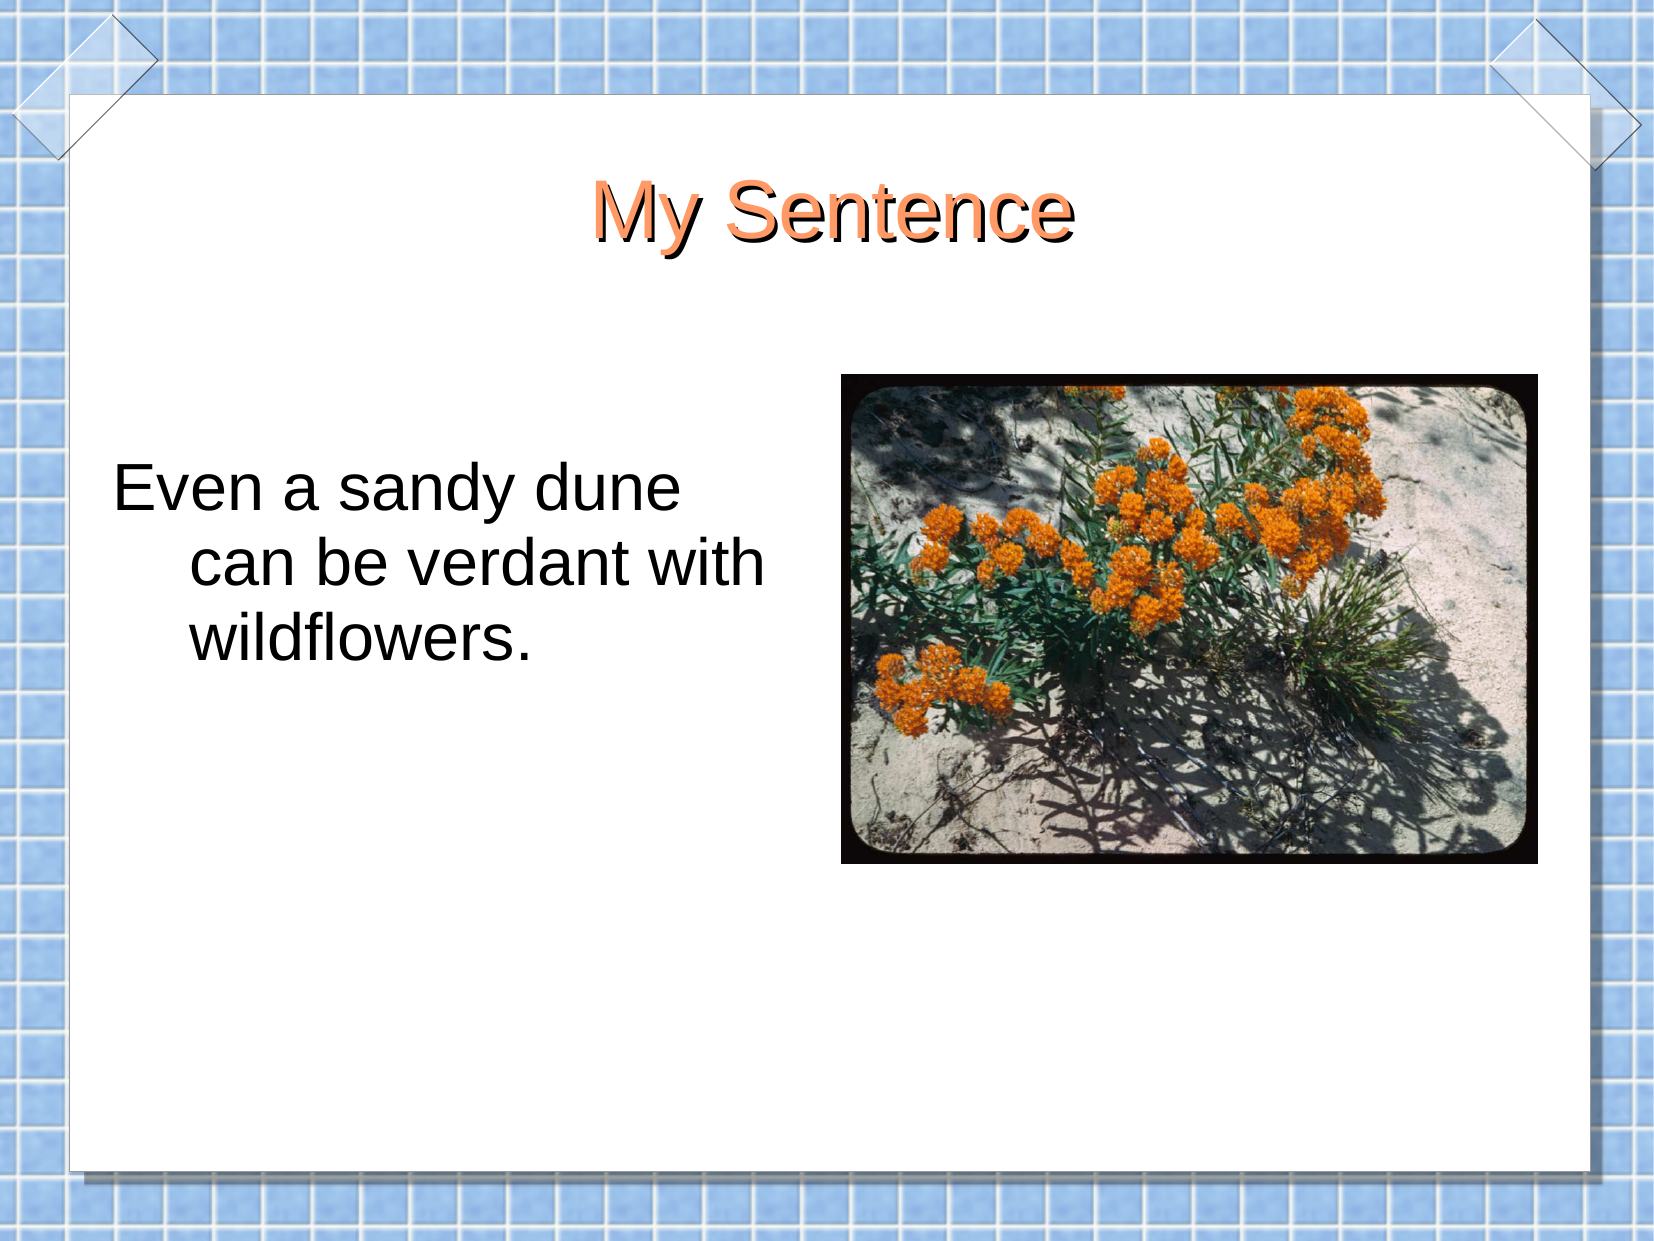

# My Sentence
Even a sandy dune can be verdant with wildflowers.